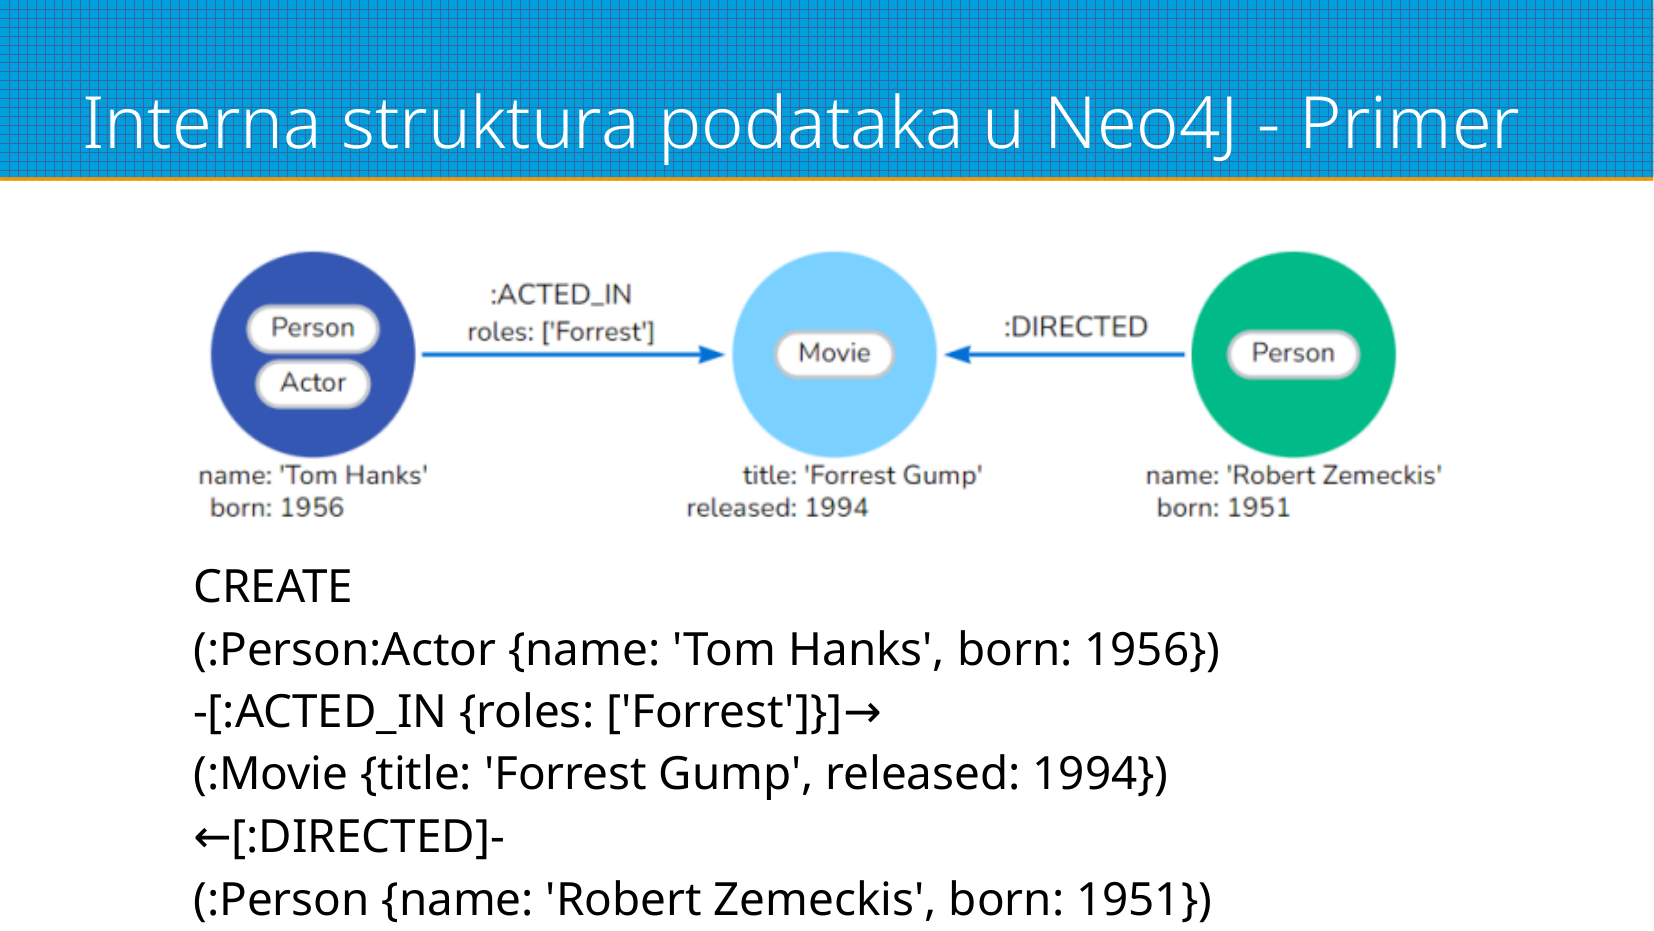

# Interna struktura podataka u Neo4J - Primer
CREATE
(:Person:Actor {name: 'Tom Hanks', born: 1956})
-[:ACTED_IN {roles: ['Forrest']}]→
(:Movie {title: 'Forrest Gump', released: 1994})
←[:DIRECTED]-
(:Person {name: 'Robert Zemeckis', born: 1951})